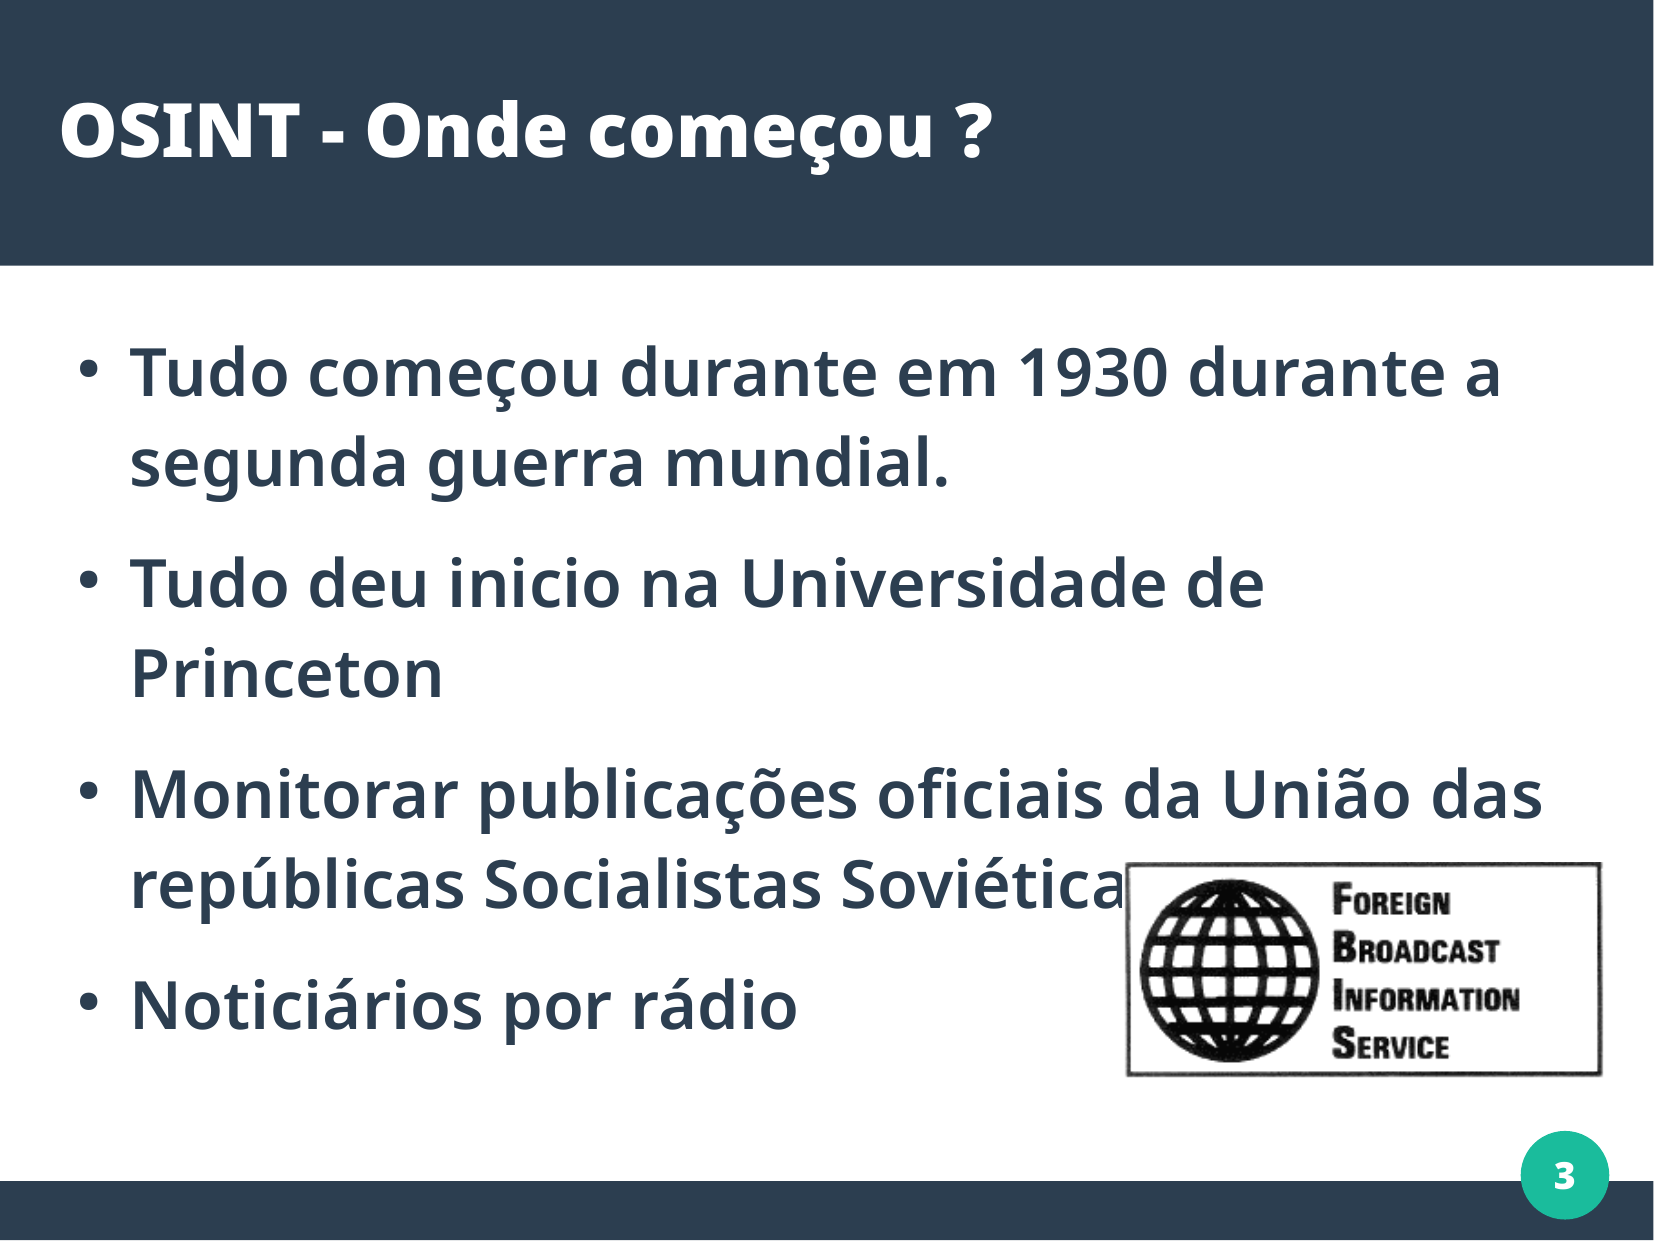

# OSINT - Onde começou ?
Tudo começou durante em 1930 durante a segunda guerra mundial.
Tudo deu inicio na Universidade de Princeton
Monitorar publicações oficiais da União das repúblicas Socialistas Soviéticas.
Noticiários por rádio
3